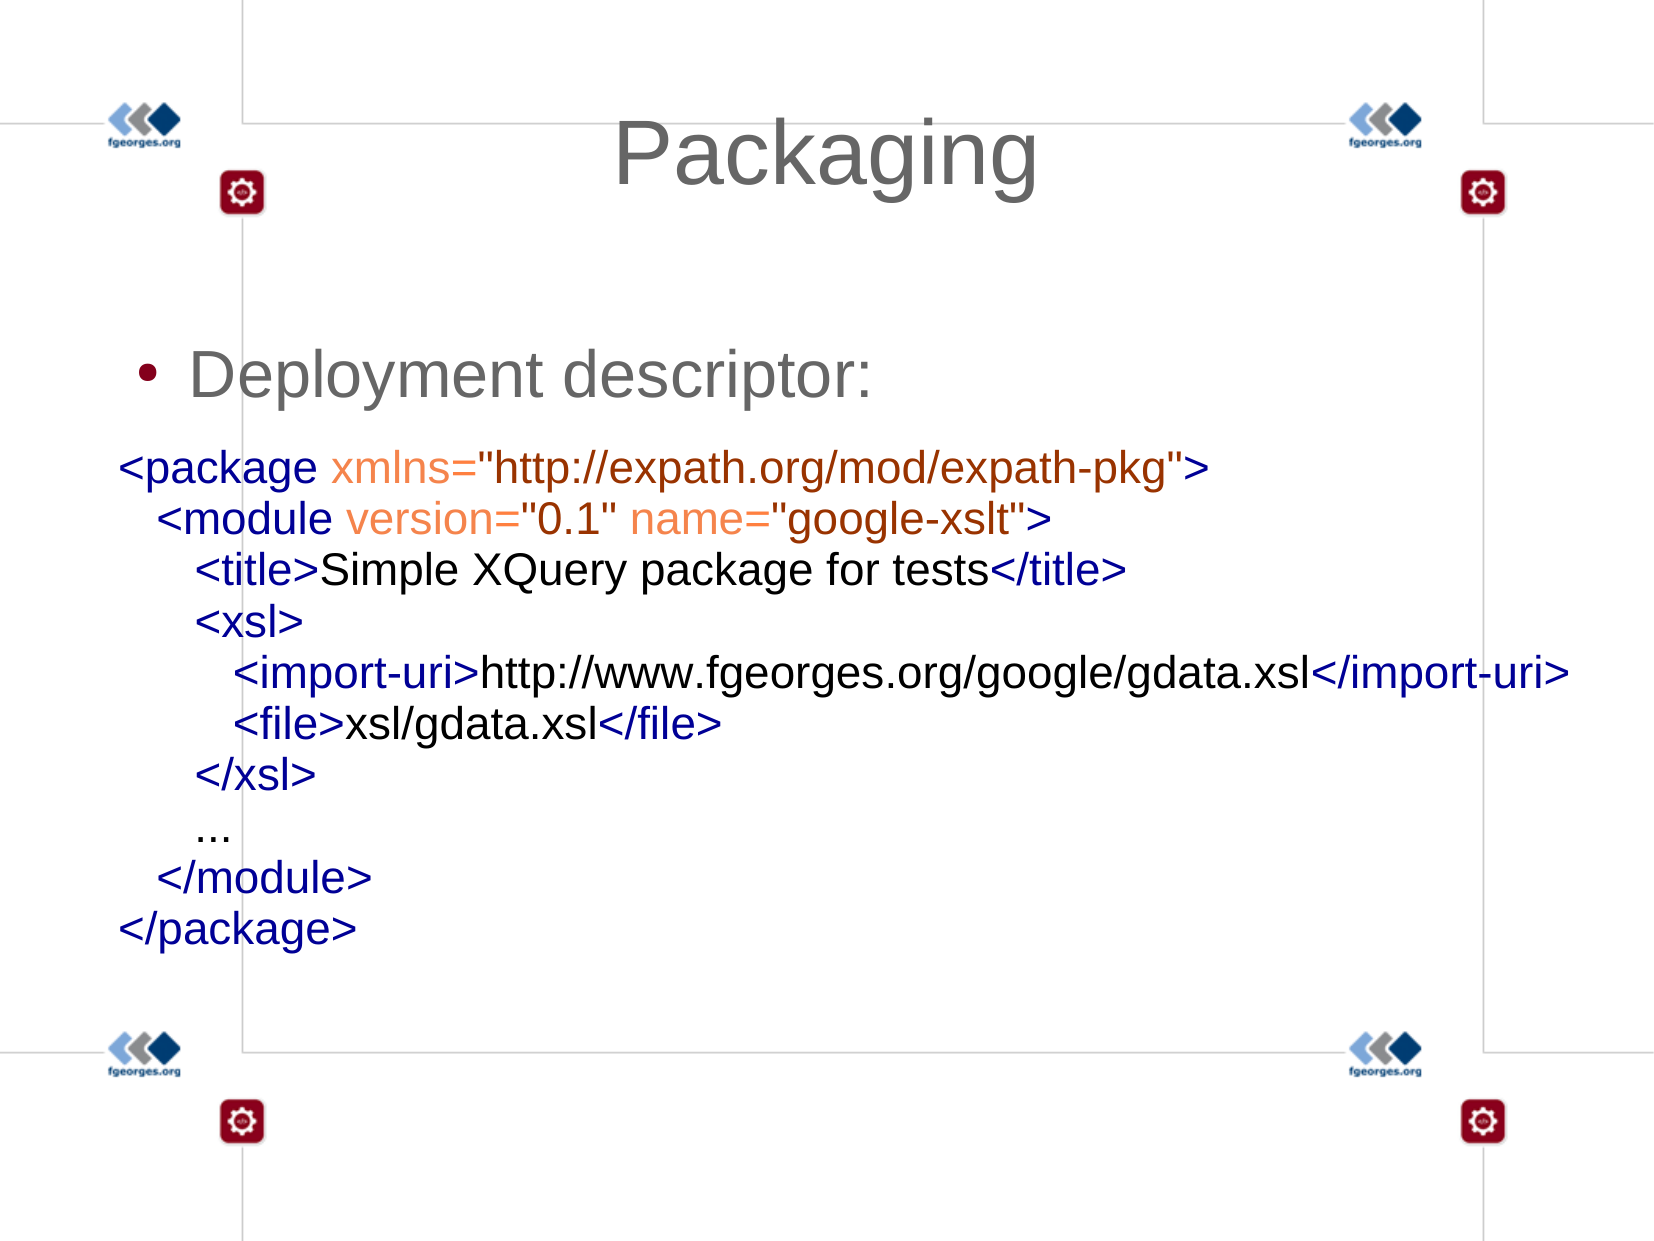

# Packaging
Deployment descriptor:
<package xmlns="http://expath.org/mod/expath-pkg">
 <module version="0.1" name="google-xslt">
 <title>Simple XQuery package for tests</title>
 <xsl>
 <import-uri>http://www.fgeorges.org/google/gdata.xsl</import-uri>
 <file>xsl/gdata.xsl</file>
 </xsl>
 ...
 </module>
</package>